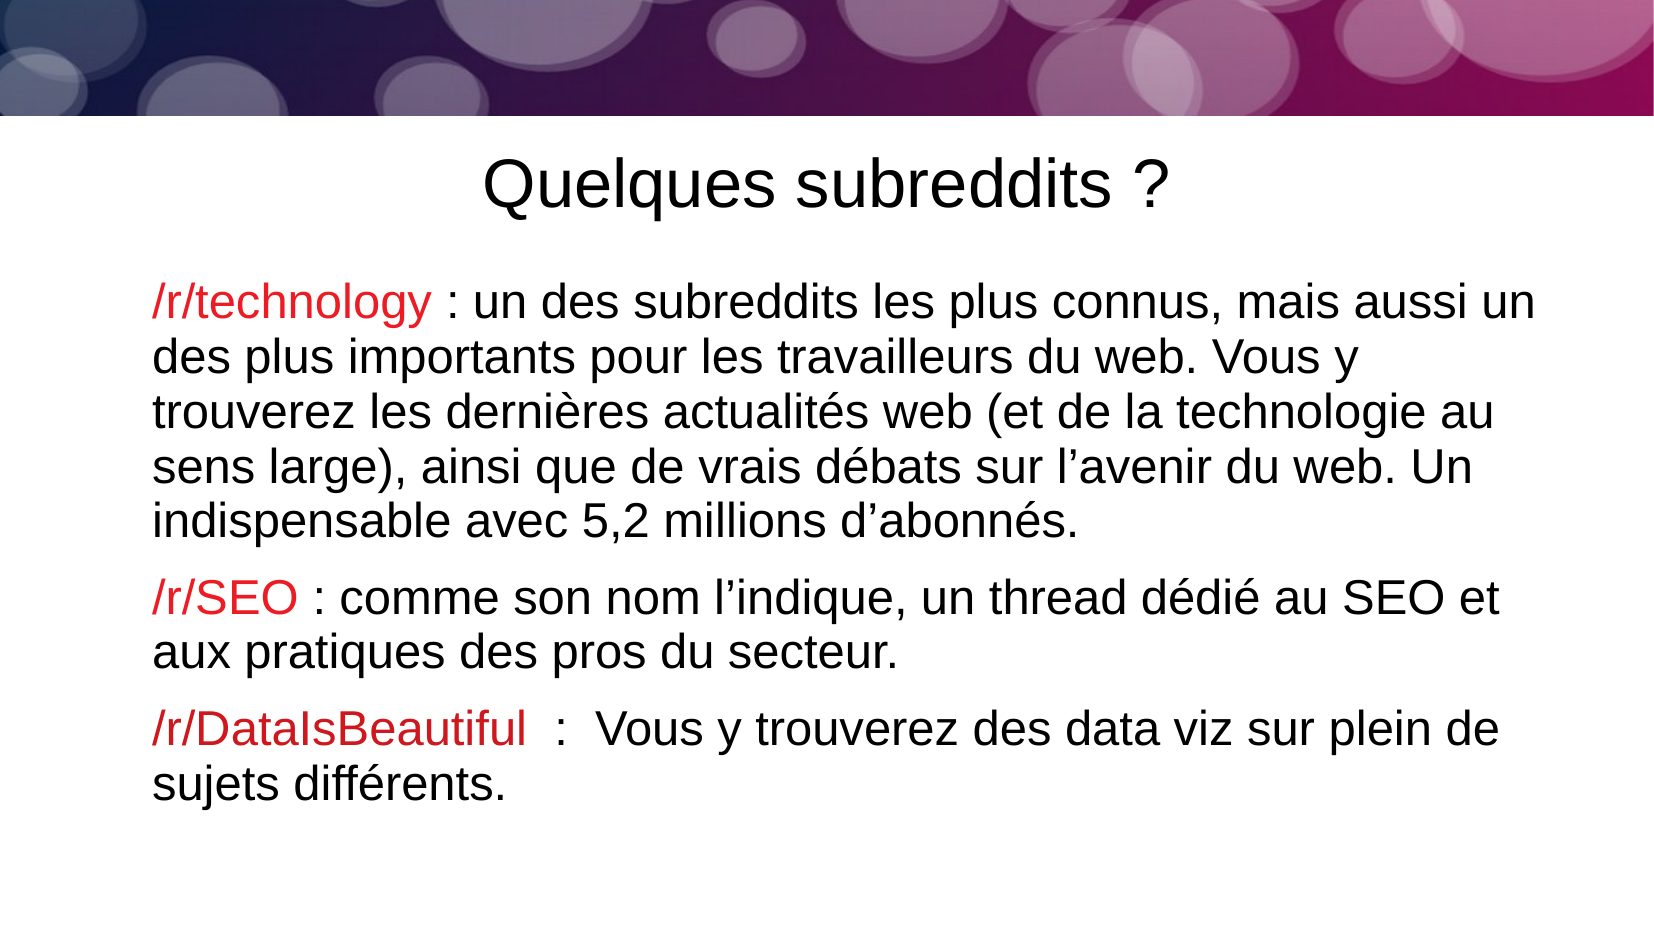

# Quelques subreddits ?
/r/technology : un des subreddits les plus connus, mais aussi un des plus importants pour les travailleurs du web. Vous y trouverez les dernières actualités web (et de la technologie au sens large), ainsi que de vrais débats sur l’avenir du web. Un indispensable avec 5,2 millions d’abonnés.
/r/SEO : comme son nom l’indique, un thread dédié au SEO et aux pratiques des pros du secteur.
/r/DataIsBeautiful : Vous y trouverez des data viz sur plein de sujets différents.